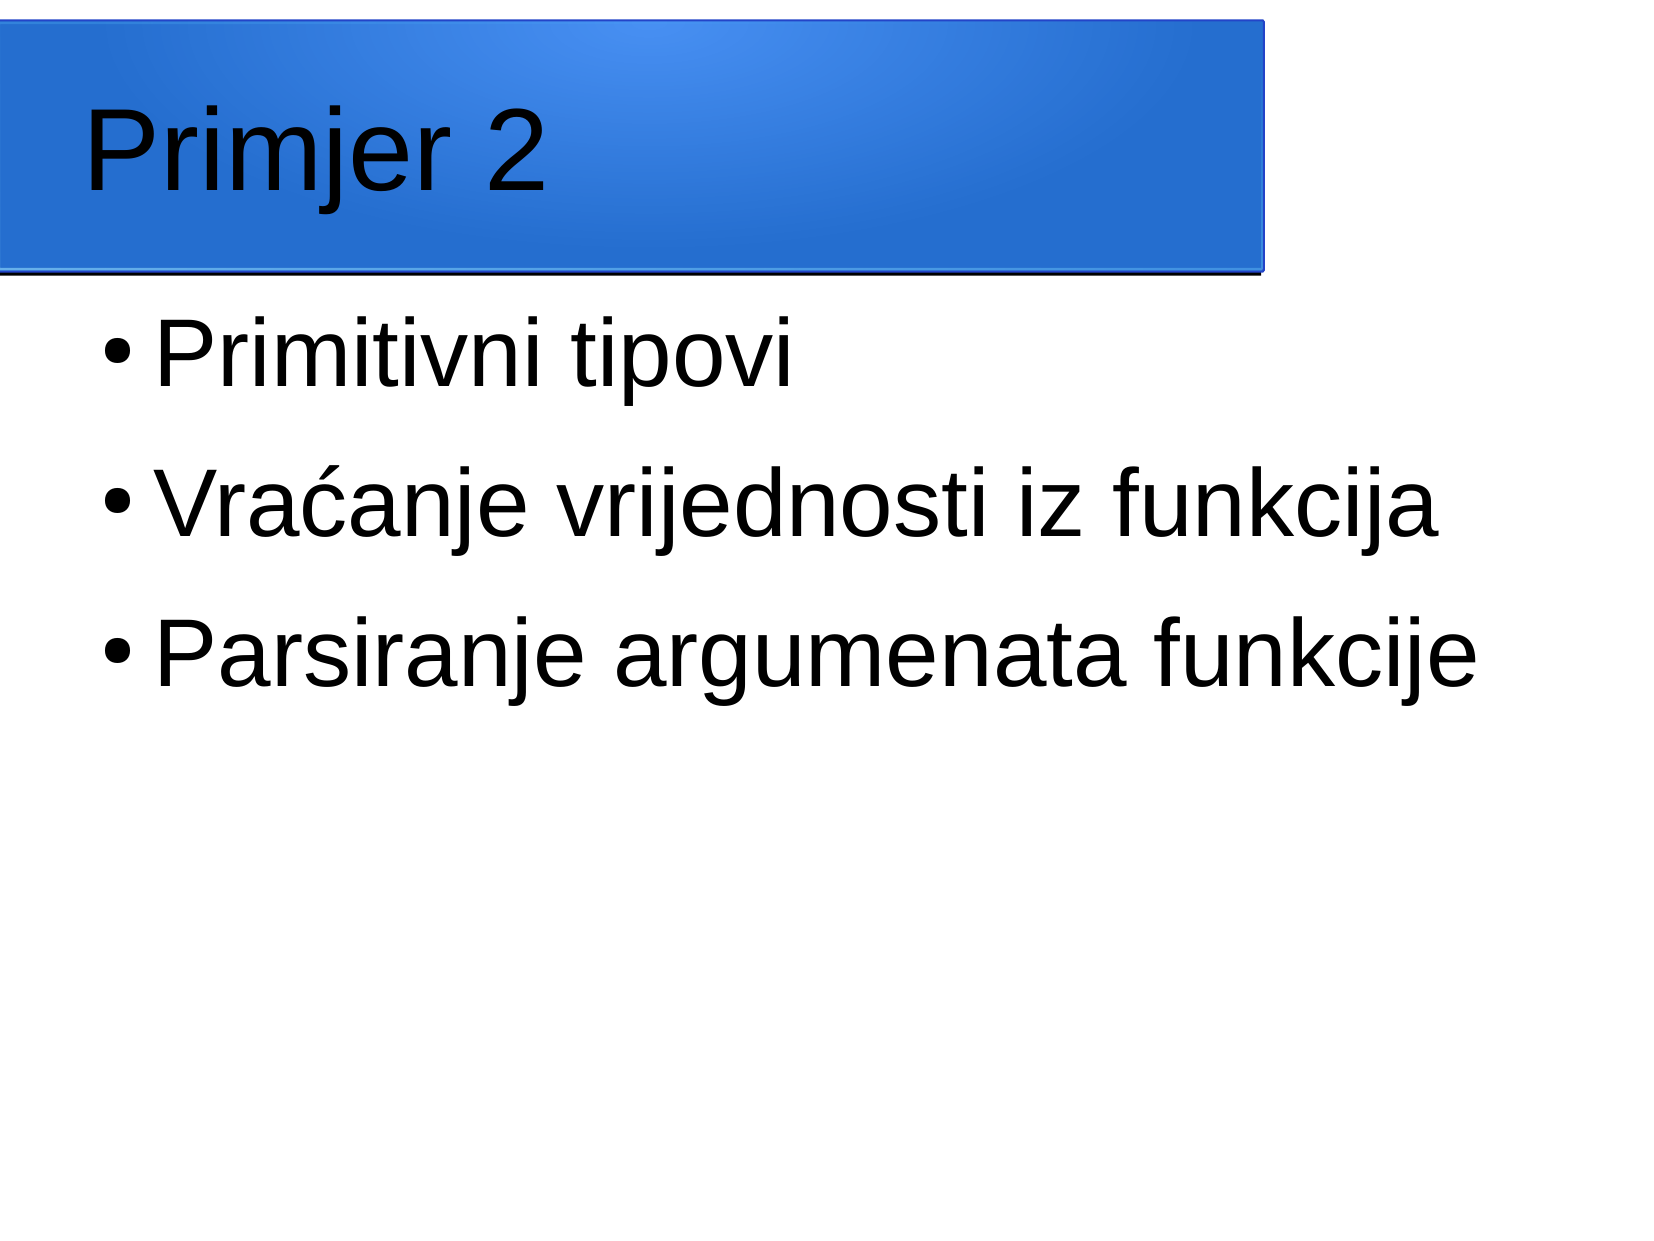

# Primjer 2
Primitivni tipovi
Vraćanje vrijednosti iz funkcija
Parsiranje argumenata funkcije